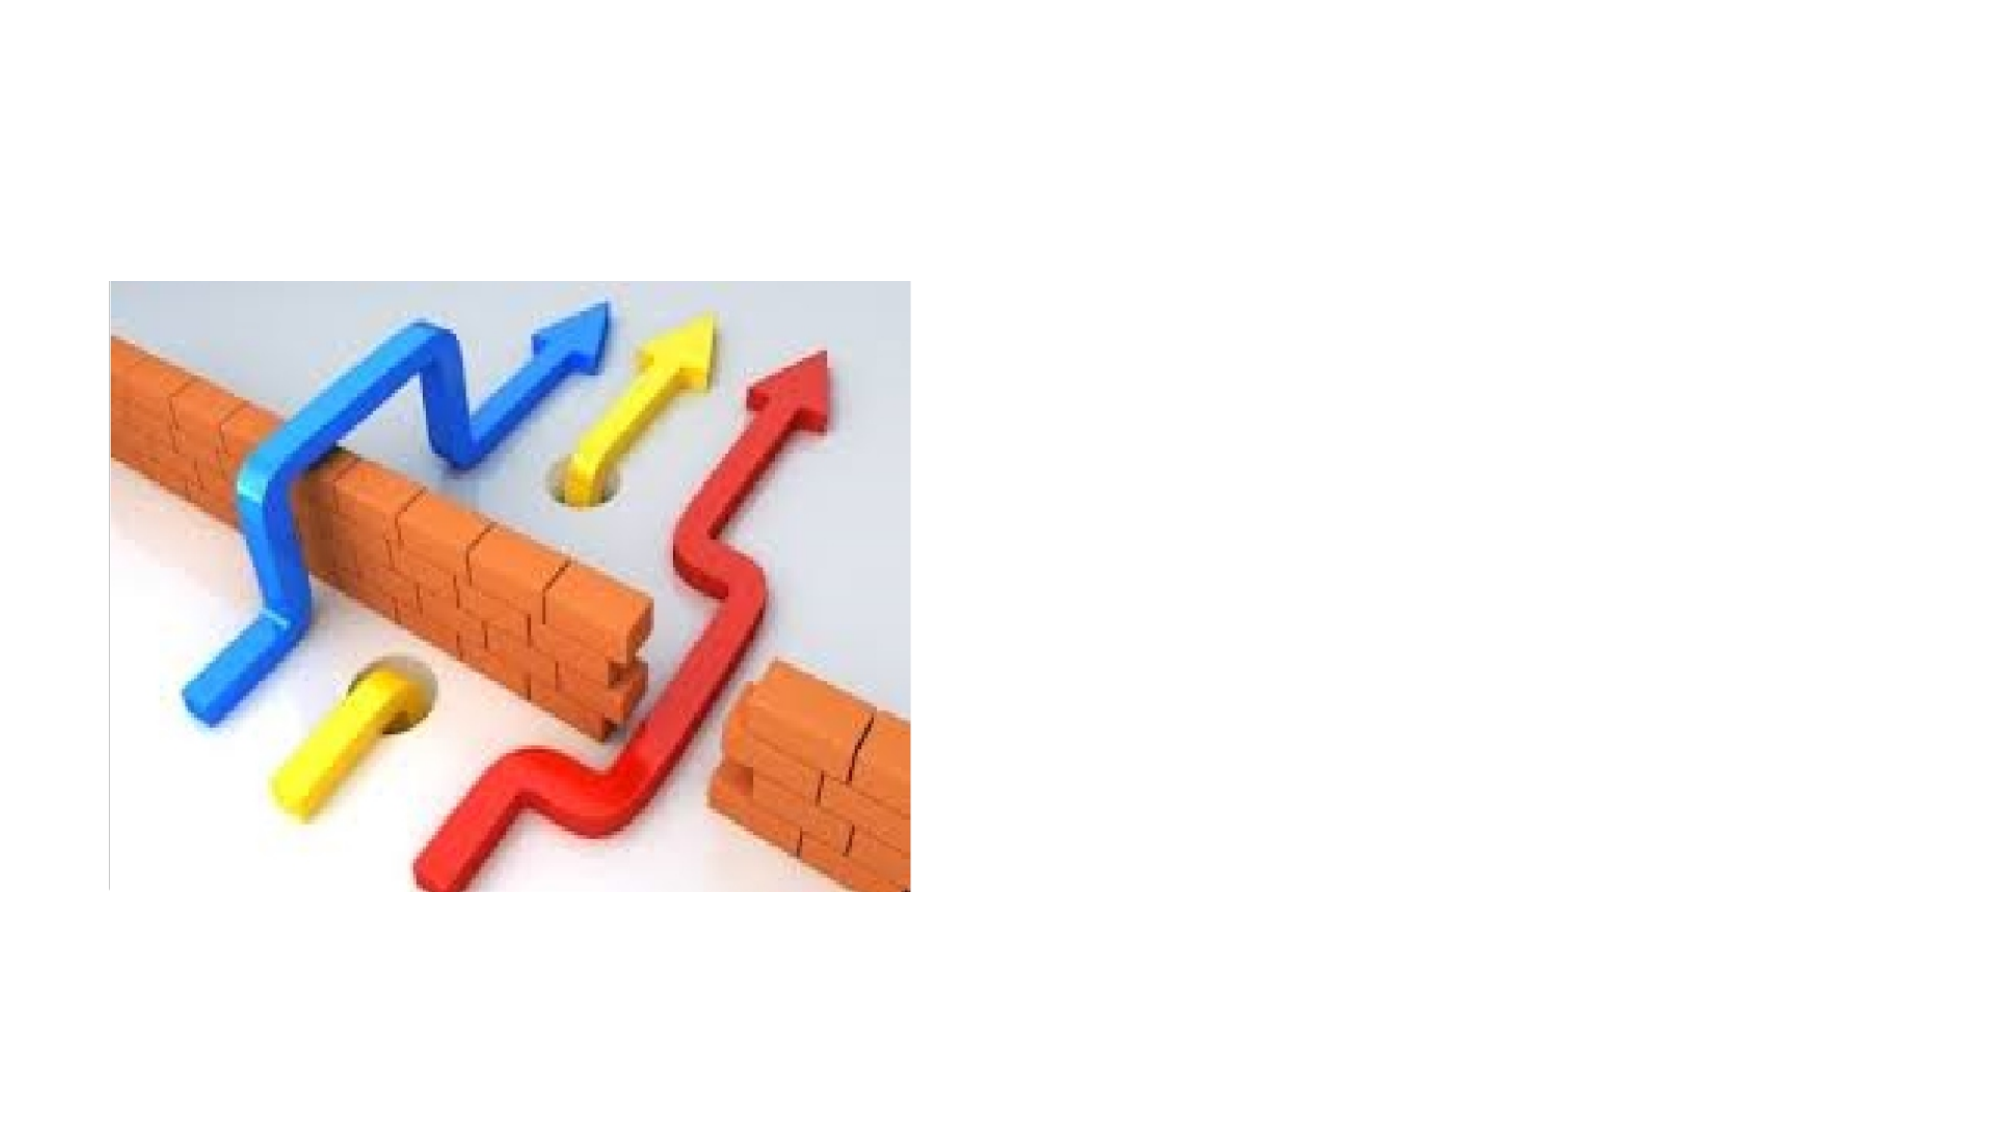

# A few of the protective measures for APTs are as follows:
Adoption of multi-layered security strategy
Educate the employees regarding security
Understanding of data control policies
Use of firewalls, malware scanning, and server hardening
Regular update of software
Post-event analysis to prevent recurrence
Blocking of the entry points
Implement reasonable defense methods